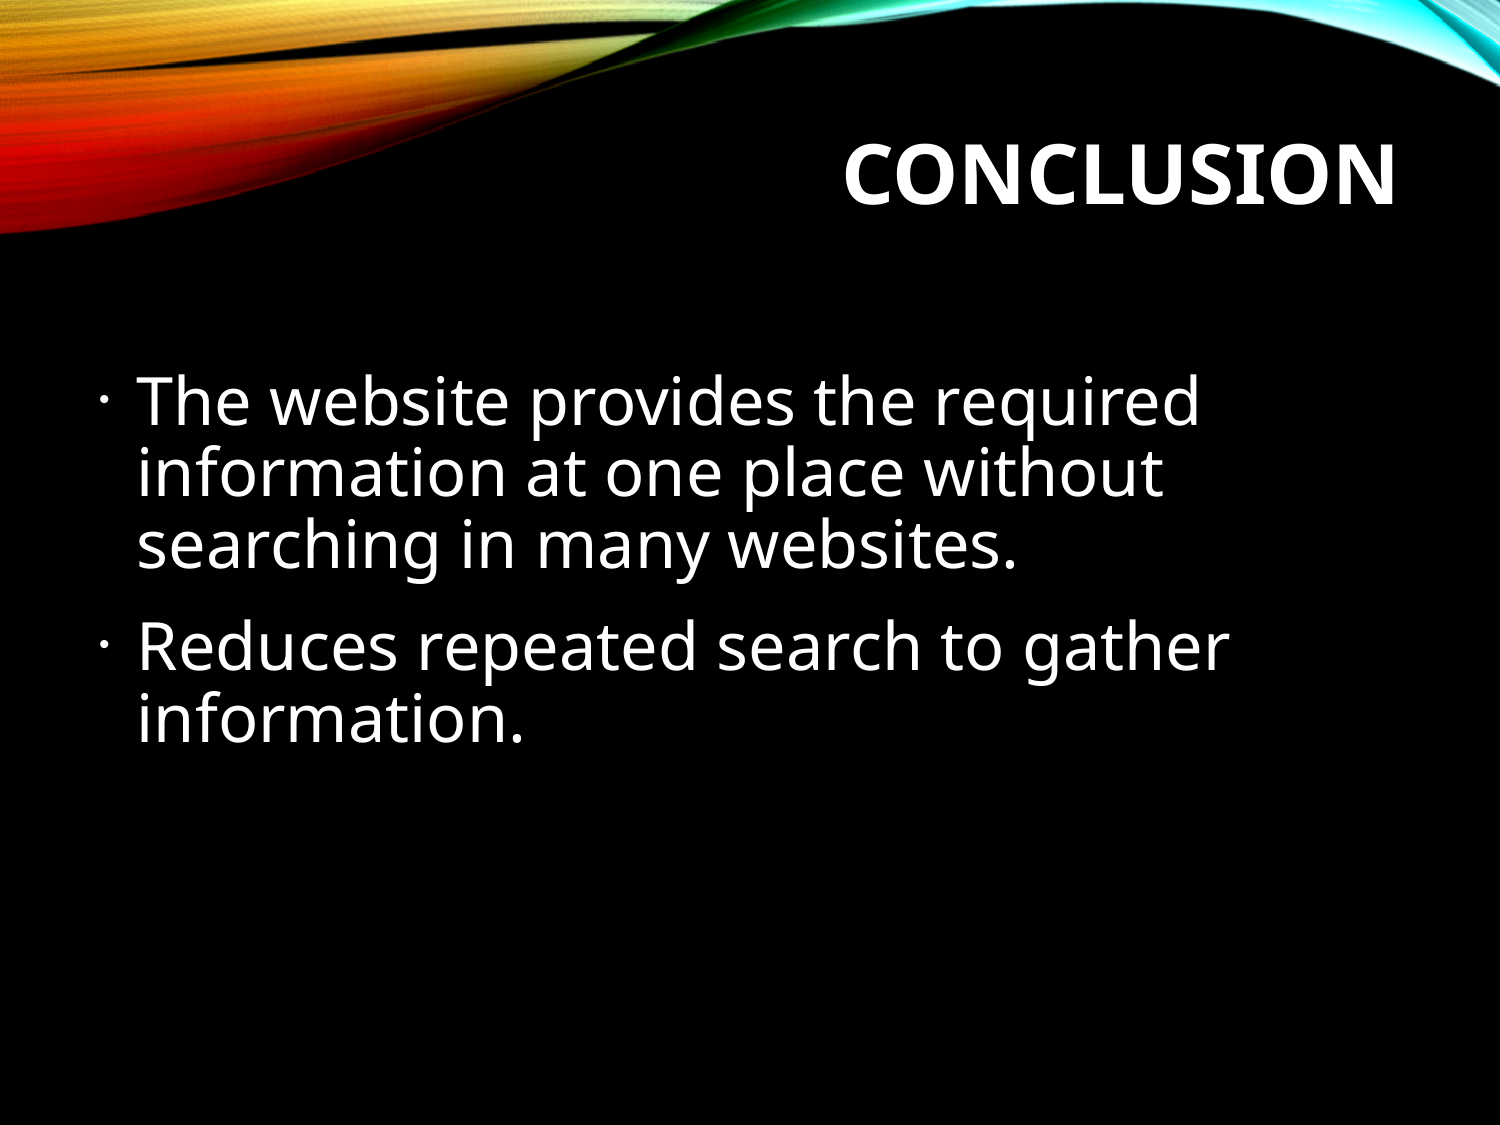

# CONCLUSION
The website provides the required information at one place without searching in many websites.
Reduces repeated search to gather information.